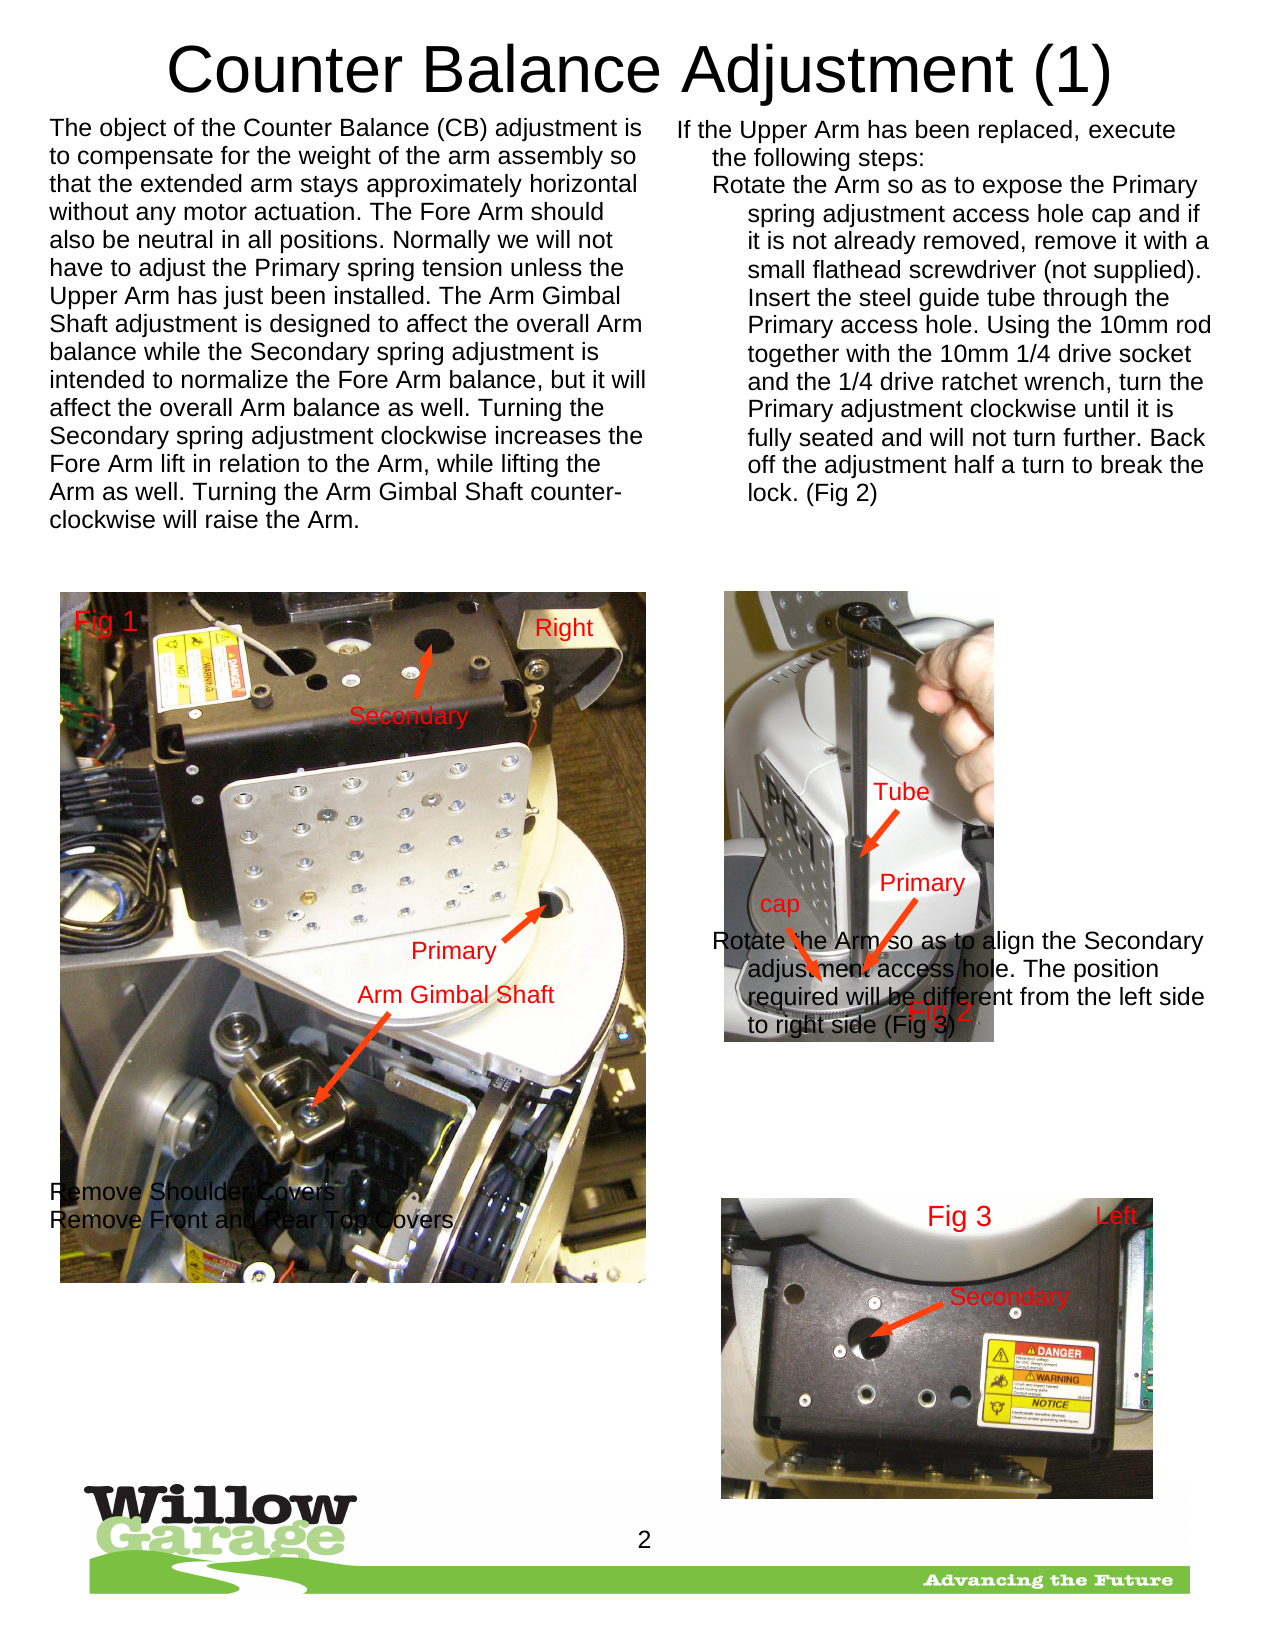

# Counter Balance Adjustment (1)
The object of the Counter Balance (CB) adjustment is to compensate for the weight of the arm assembly so that the extended arm stays approximately horizontal without any motor actuation. The Fore Arm should also be neutral in all positions. Normally we will not have to adjust the Primary spring tension unless the Upper Arm has just been installed. The Arm Gimbal Shaft adjustment is designed to affect the overall Arm balance while the Secondary spring adjustment is intended to normalize the Fore Arm balance, but it will affect the overall Arm balance as well. Turning the Secondary spring adjustment clockwise increases the Fore Arm lift in relation to the Arm, while lifting the Arm as well. Turning the Arm Gimbal Shaft counter-clockwise will raise the Arm.
Remove Shoulder Covers
Remove Front and Rear Top Covers
If the Upper Arm has been replaced, execute the following steps:
Rotate the Arm so as to expose the Primary spring adjustment access hole cap and if it is not already removed, remove it with a small flathead screwdriver (not supplied). Insert the steel guide tube through the Primary access hole. Using the 10mm rod together with the 10mm 1/4 drive socket and the 1/4 drive ratchet wrench, turn the Primary adjustment clockwise until it is fully seated and will not turn further. Back off the adjustment half a turn to break the lock. (Fig 2)
Rotate the Arm so as to align the Secondary adjustment access hole. The position required will be different from the left side to right side (Fig 3)
Fig 1
Right
Secondary
Tube
Primary
cap
Primary
Arm Gimbal Shaft
Fig 2
Fig 3
Left
Secondary
2